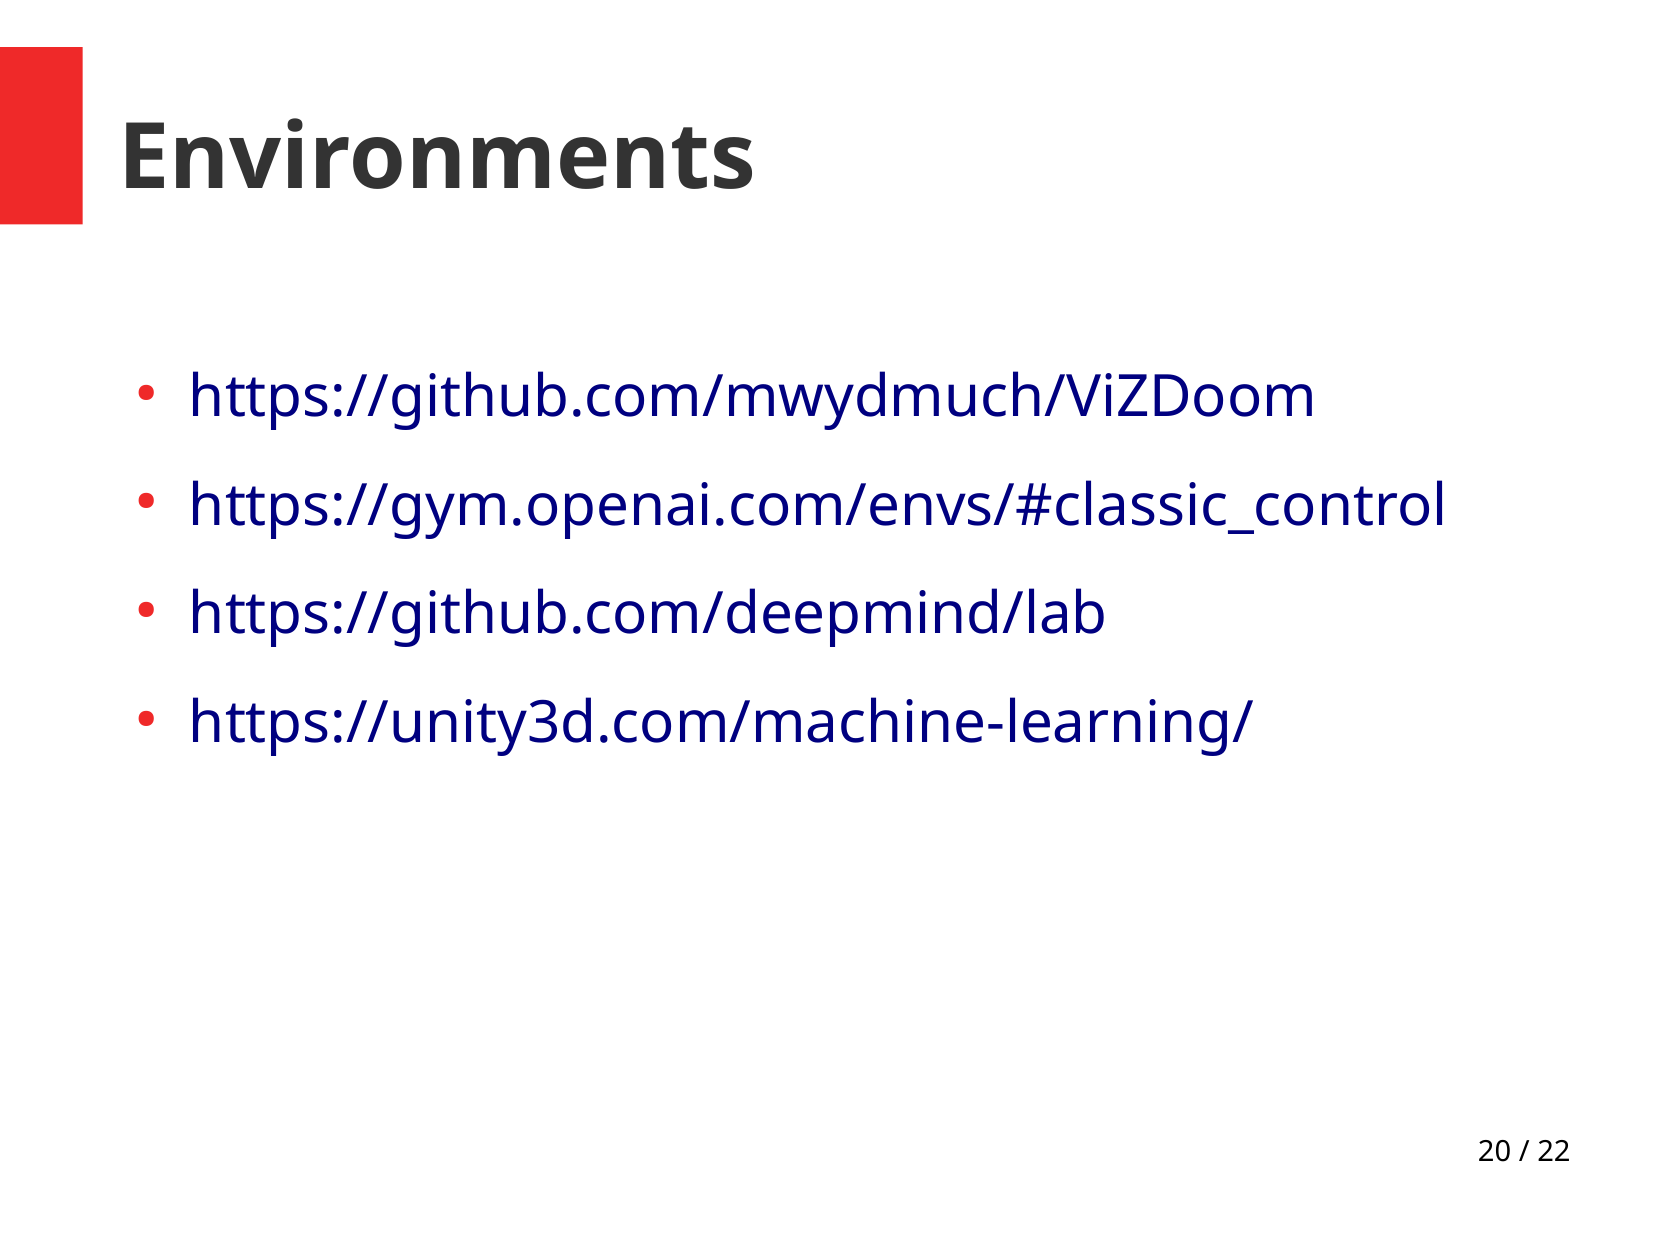

# Environments
https://github.com/mwydmuch/ViZDoom
https://gym.openai.com/envs/#classic_control
https://github.com/deepmind/lab
https://unity3d.com/machine-learning/
20